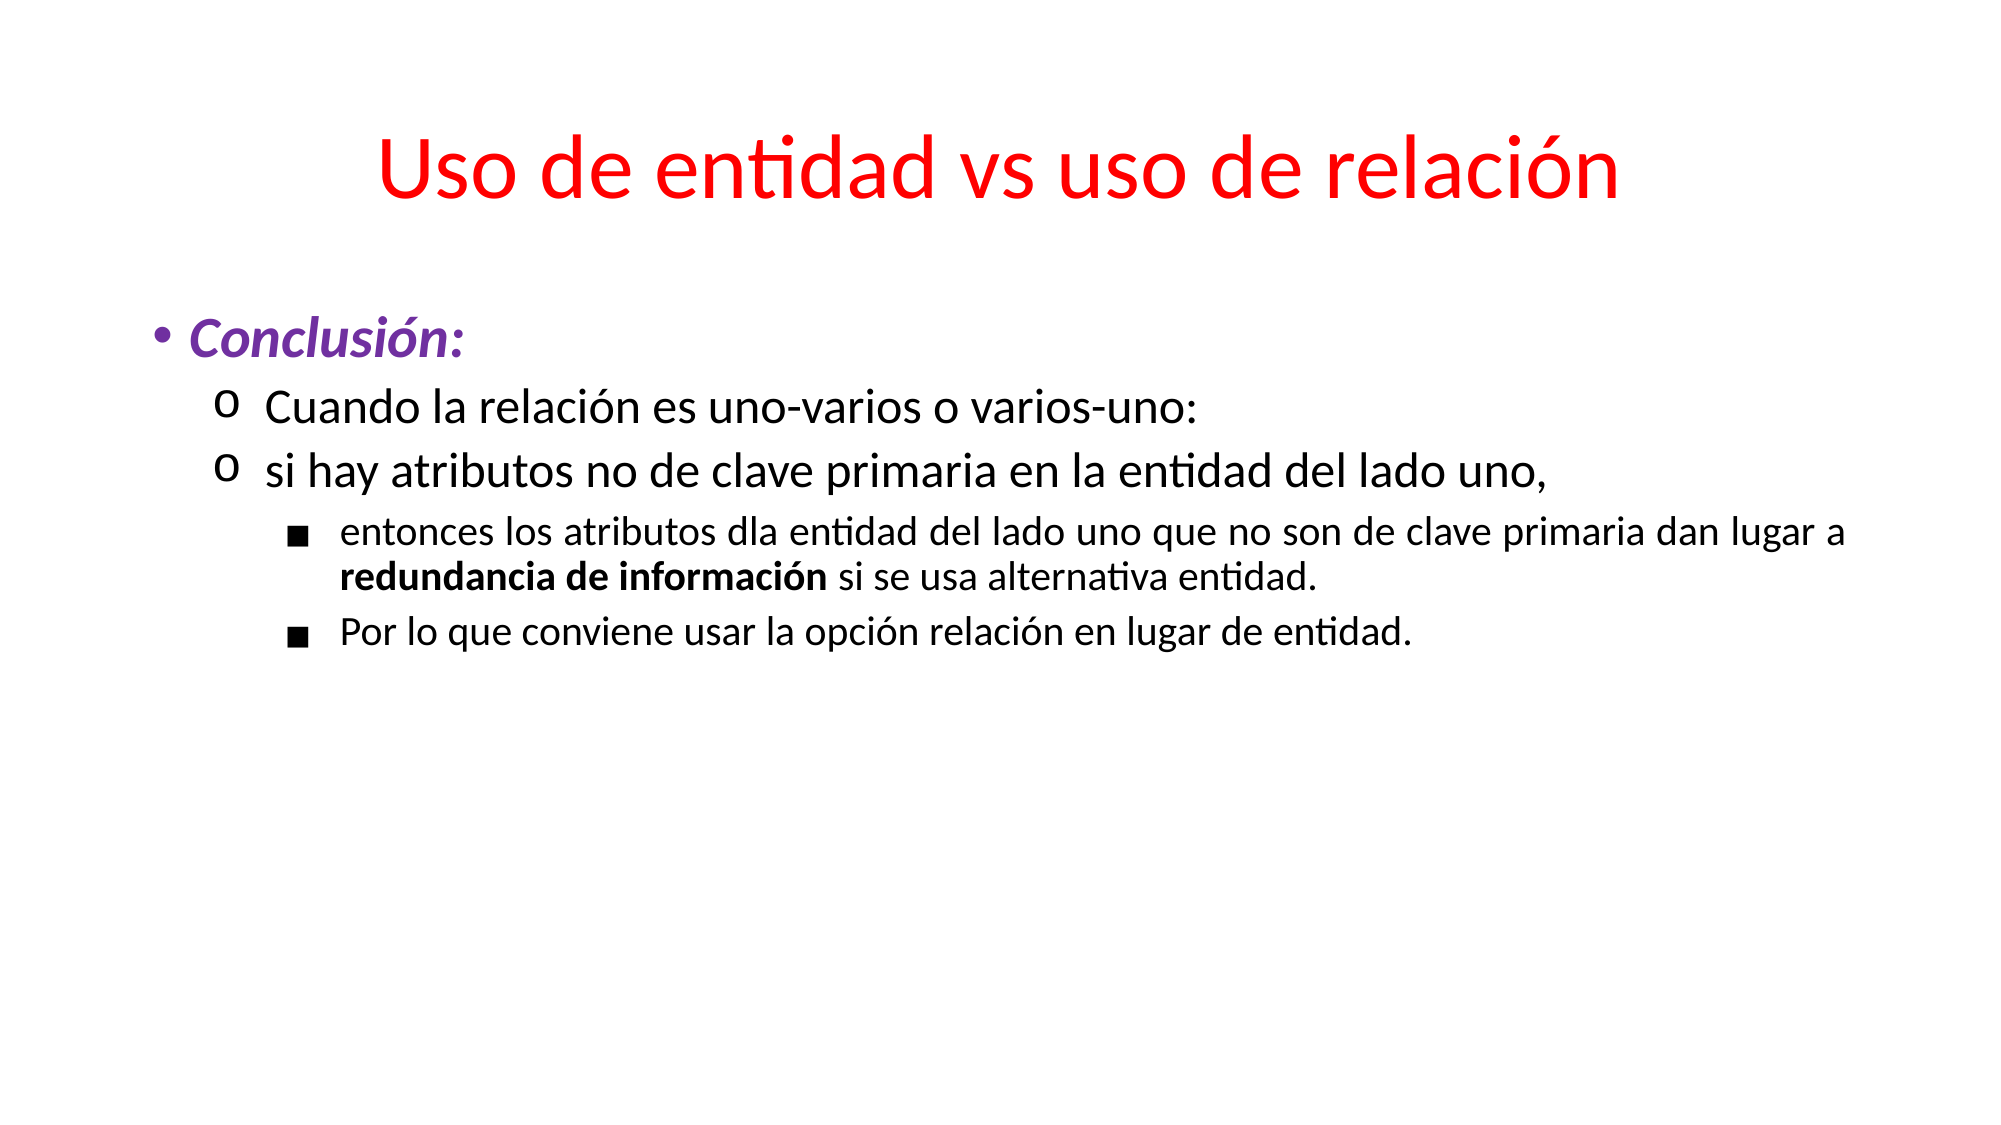

# Uso de entidad vs uso de relación
Conclusión:
Cuando la relación es uno-varios o varios-uno:
si hay atributos no de clave primaria en la entidad del lado uno,
entonces los atributos dla entidad del lado uno que no son de clave primaria dan lugar a redundancia de información si se usa alternativa entidad.
Por lo que conviene usar la opción relación en lugar de entidad.